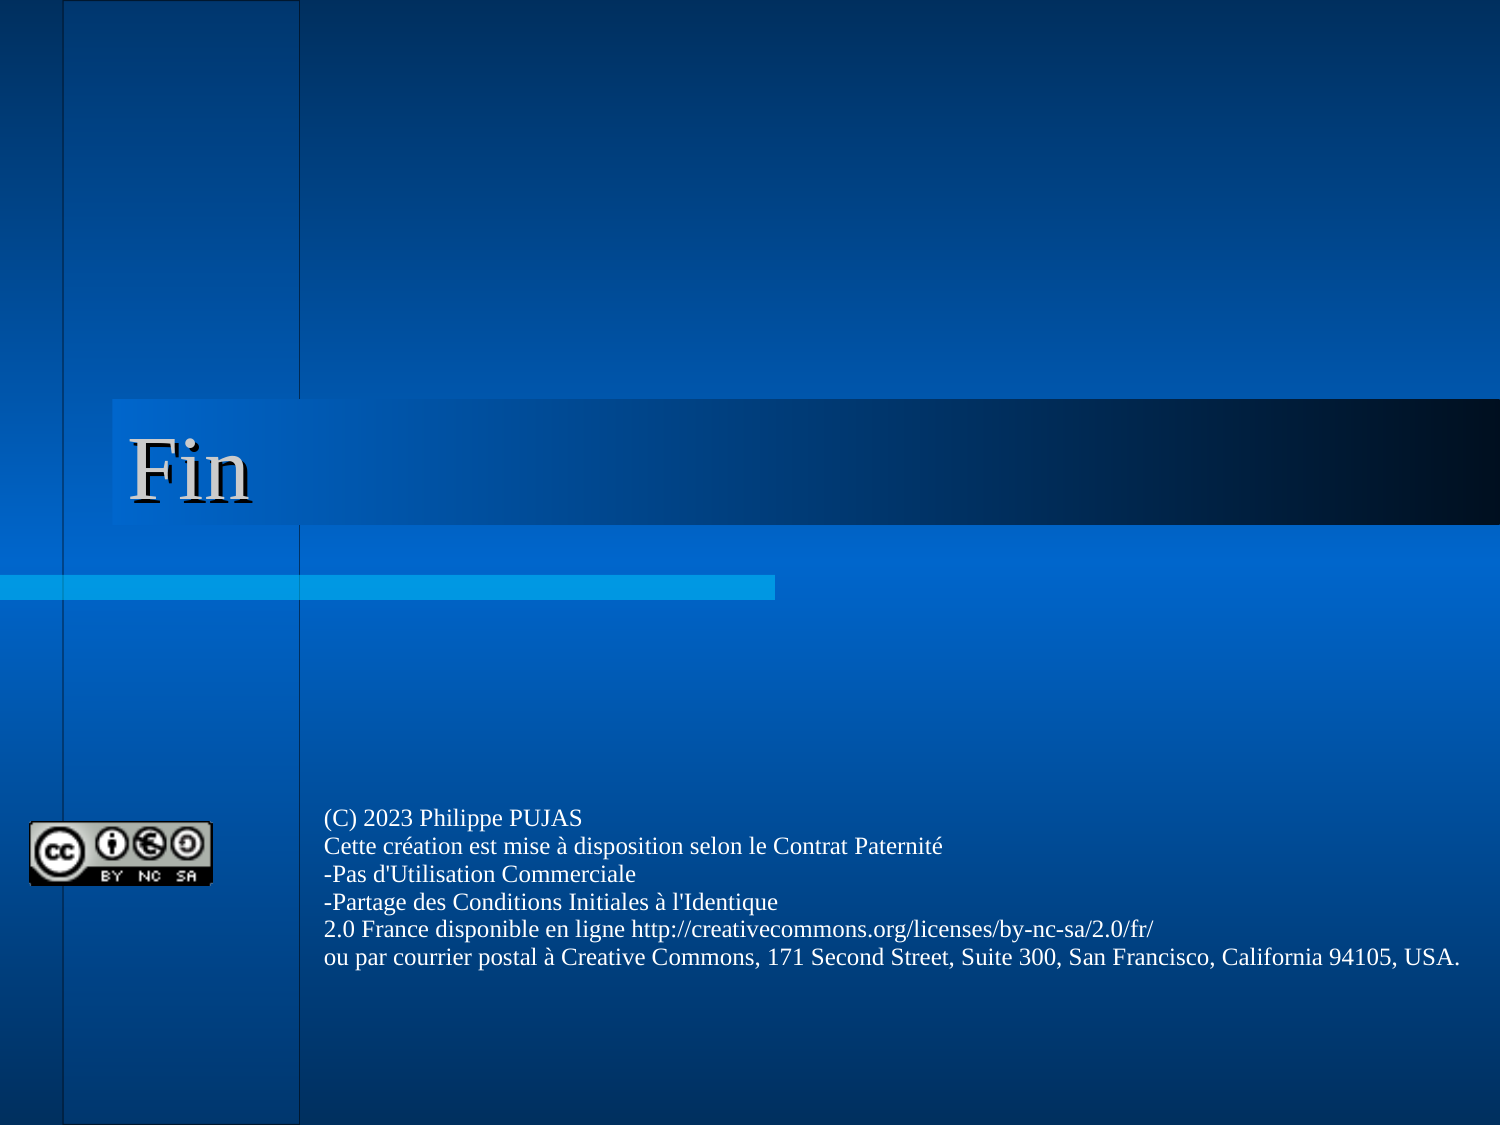

# Fin
(C) 2023 Philippe PUJAS
Cette création est mise à disposition selon le Contrat Paternité
-Pas d'Utilisation Commerciale
-Partage des Conditions Initiales à l'Identique
2.0 France disponible en ligne http://creativecommons.org/licenses/by-nc-sa/2.0/fr/
ou par courrier postal à Creative Commons, 171 Second Street, Suite 300, San Francisco, California 94105, USA.